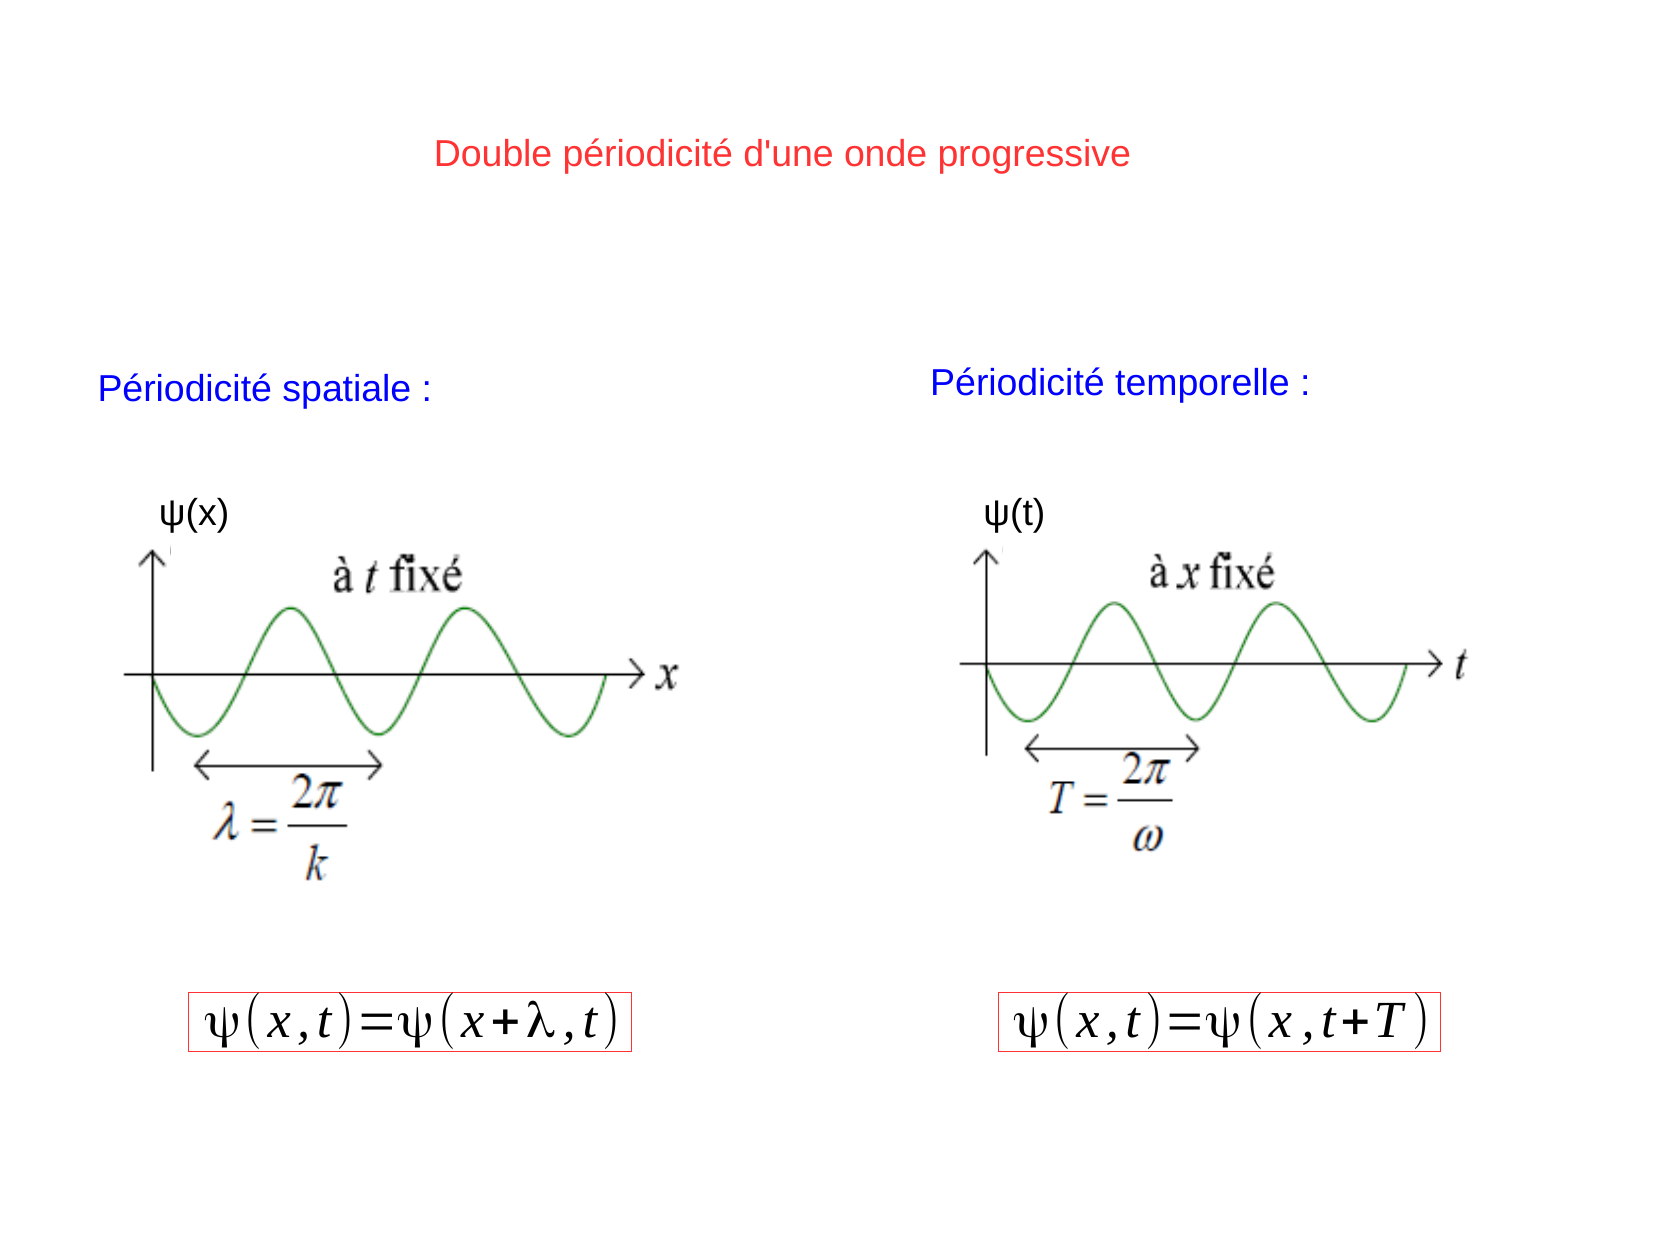

Double périodicité d'une onde progressive
Périodicité temporelle :
Périodicité spatiale :
ψ(x)
ψ(t)